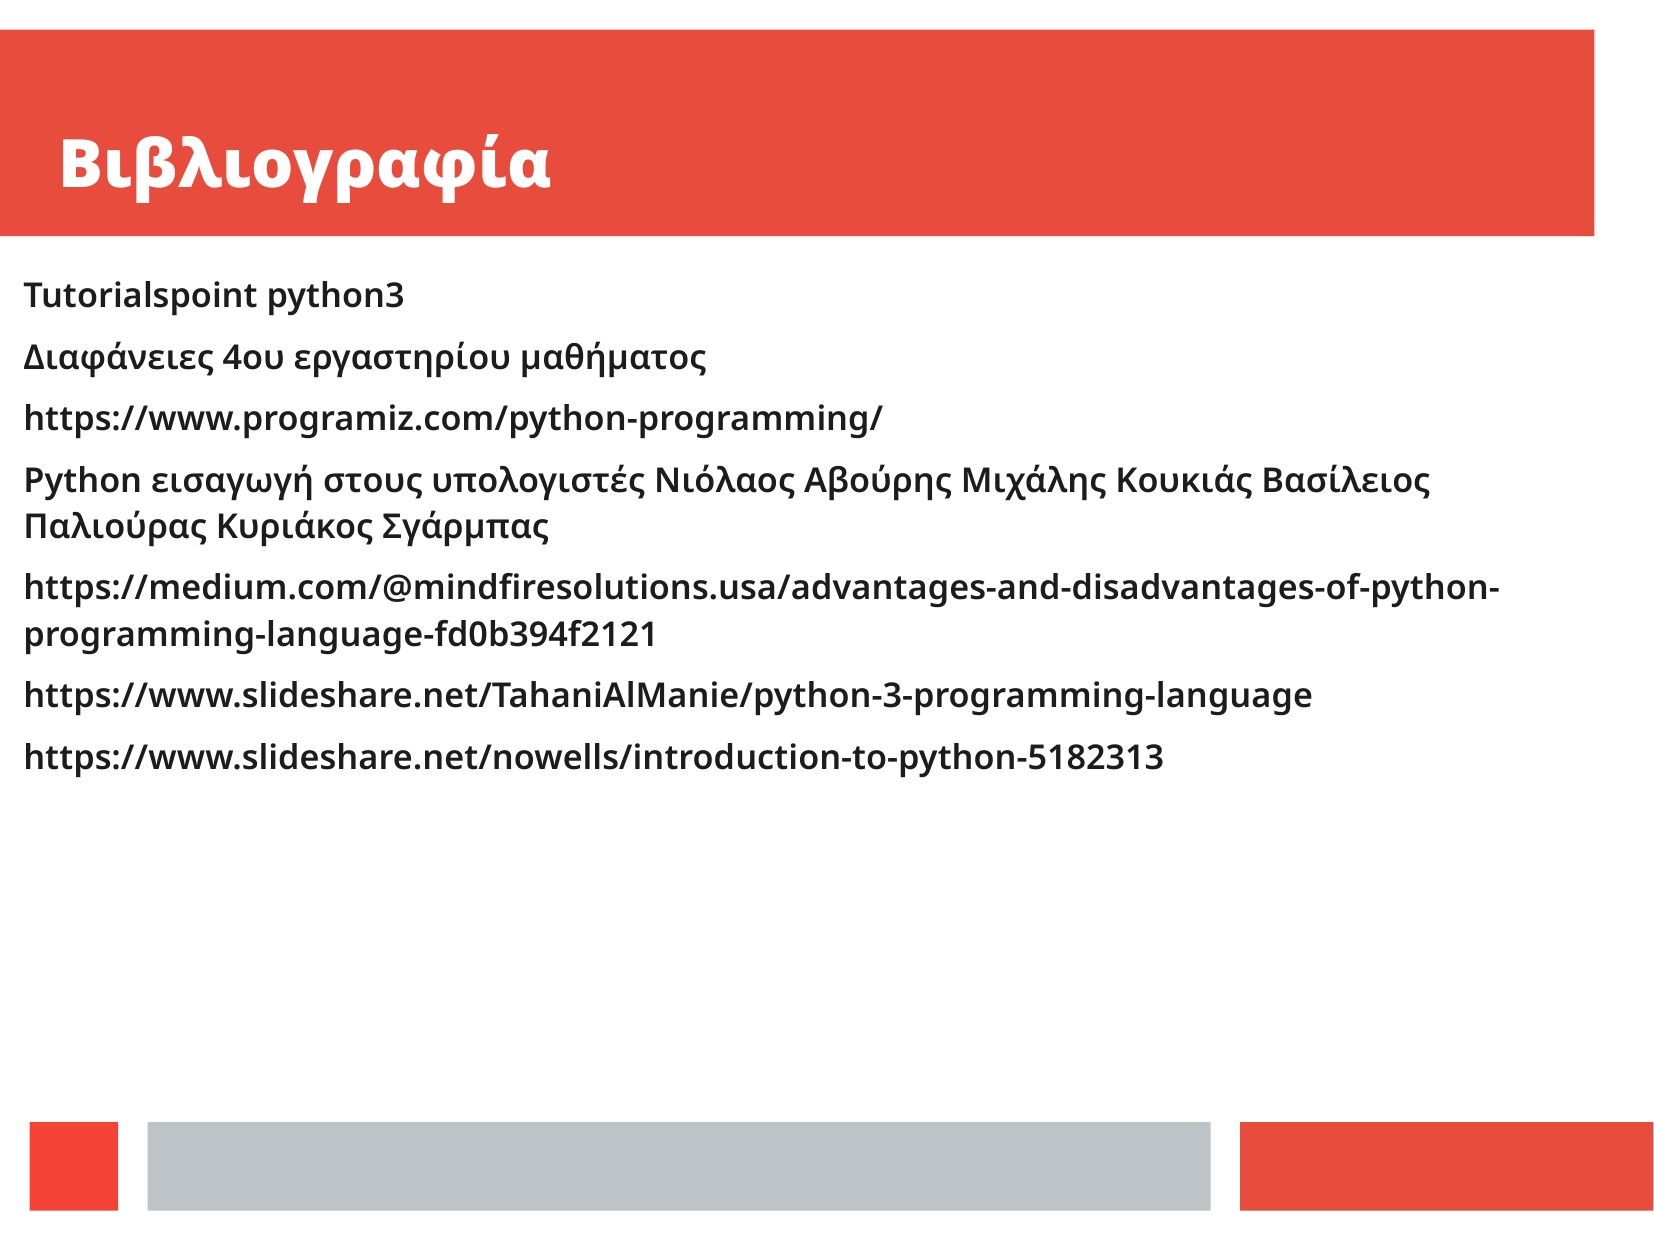

# Βιβλιογραφία
Tutorialspoint python3
Διαφάνειες 4ου εργαστηρίου μαθήματος
https://www.programiz.com/python-programming/
Python εισαγωγή στους υπολογιστές Νιόλαος Αβούρης Μιχάλης Κουκιάς Βασίλειος Παλιούρας Κυριάκος Σγάρμπας
https://medium.com/@mindfiresolutions.usa/advantages-and-disadvantages-of-python-programming-language-fd0b394f2121
https://www.slideshare.net/TahaniAlManie/python-3-programming-language
https://www.slideshare.net/nowells/introduction-to-python-5182313